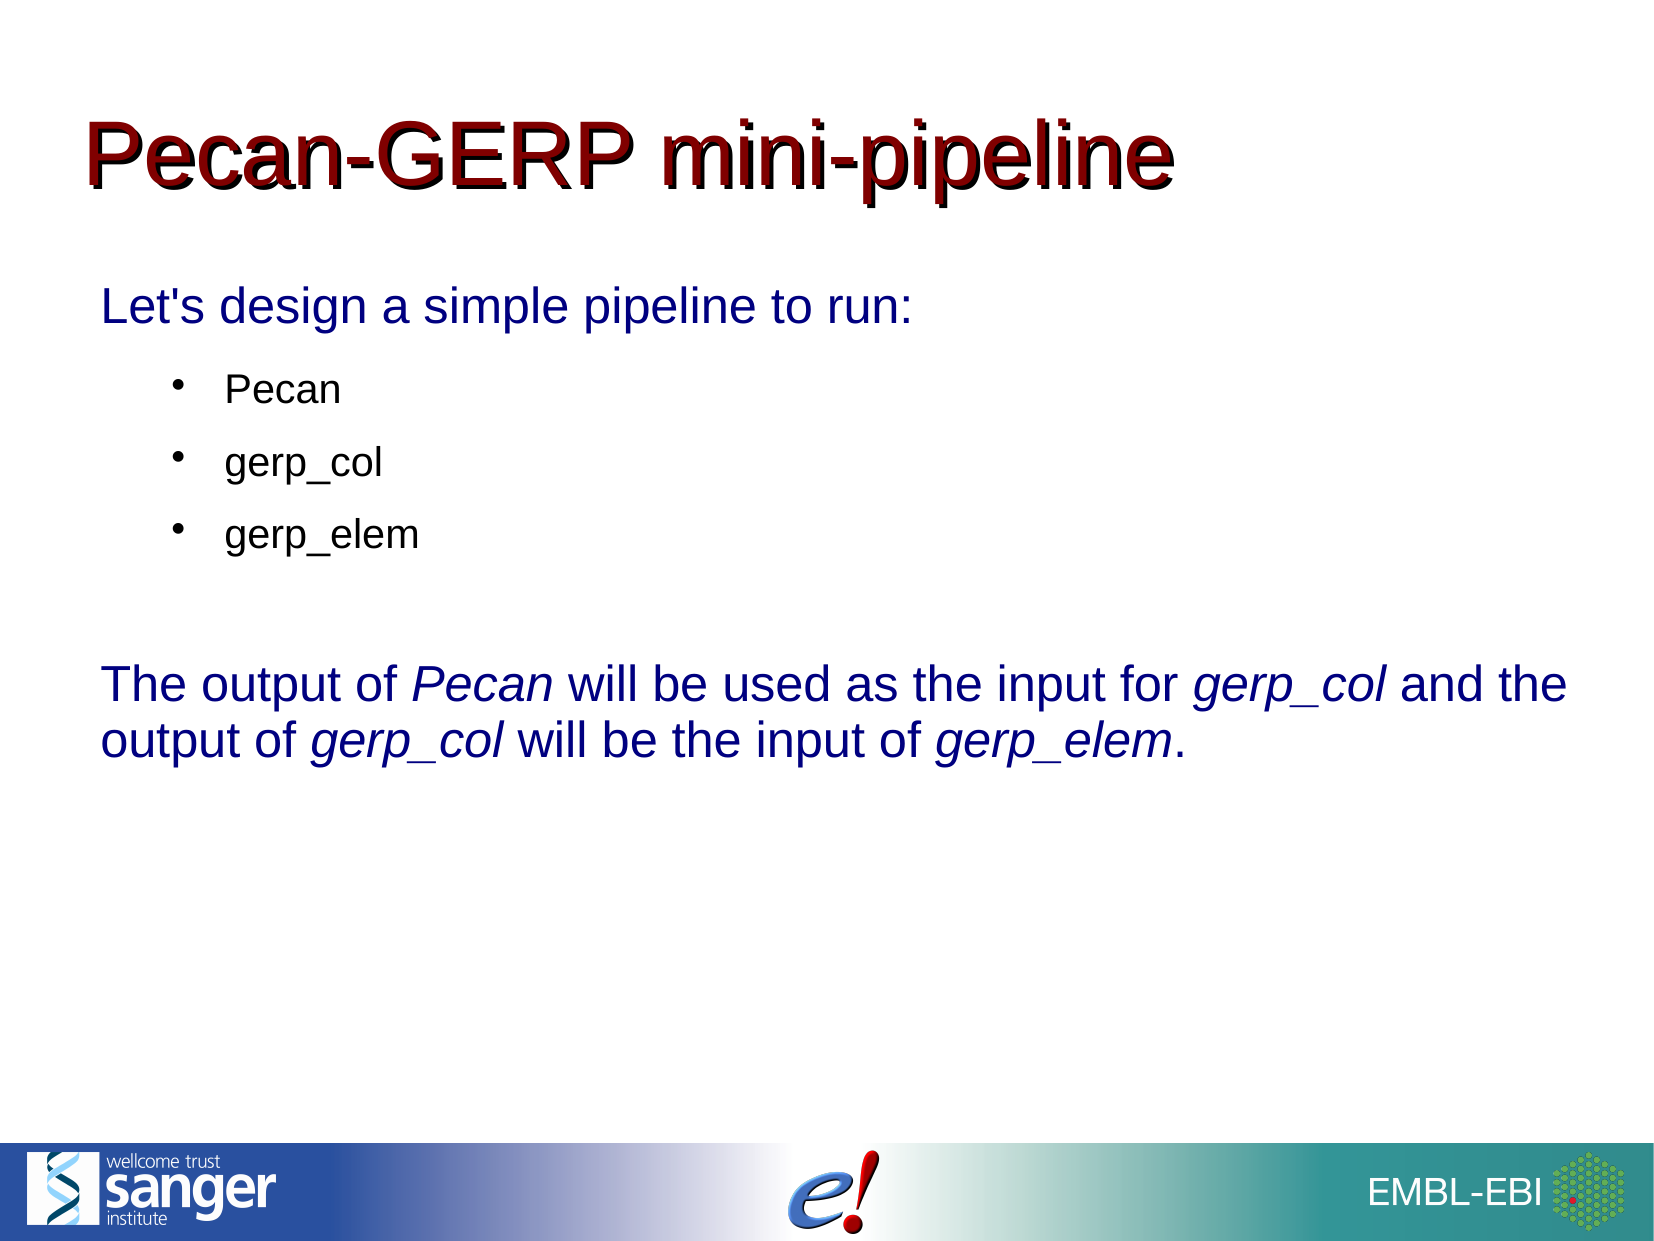

# Pecan-GERP mini-pipeline
Let's design a simple pipeline to run:
Pecan
gerp_col
gerp_elem
The output of Pecan will be used as the input for gerp_col and the output of gerp_col will be the input of gerp_elem.